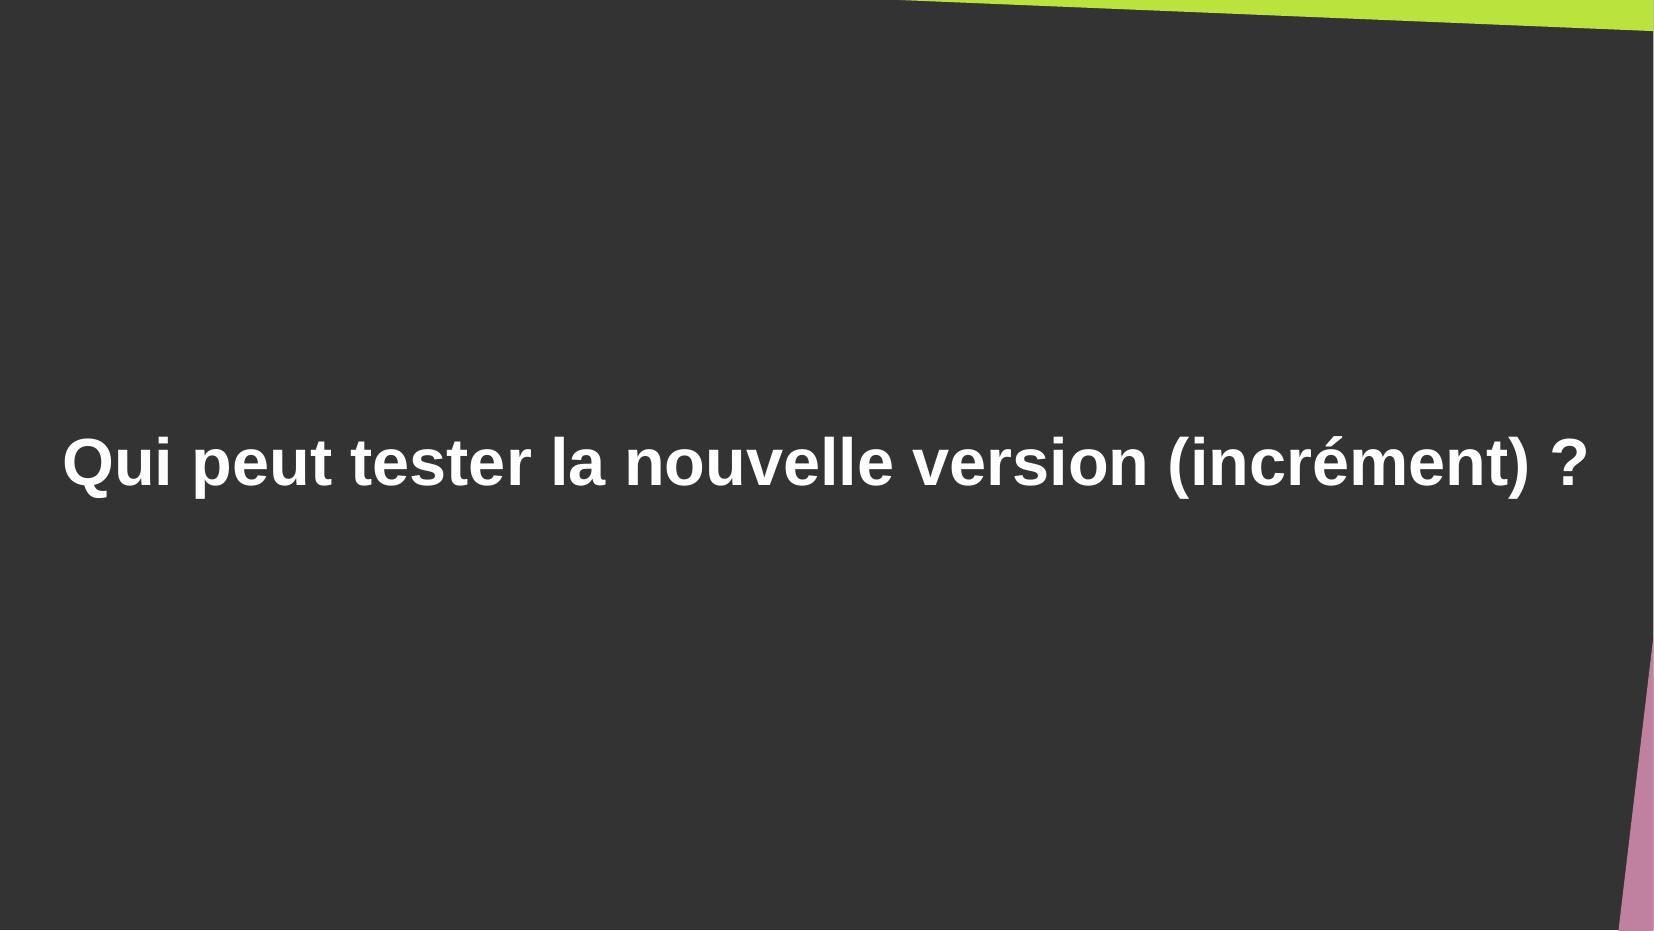

# Qui peut tester la nouvelle version (incrément) ?